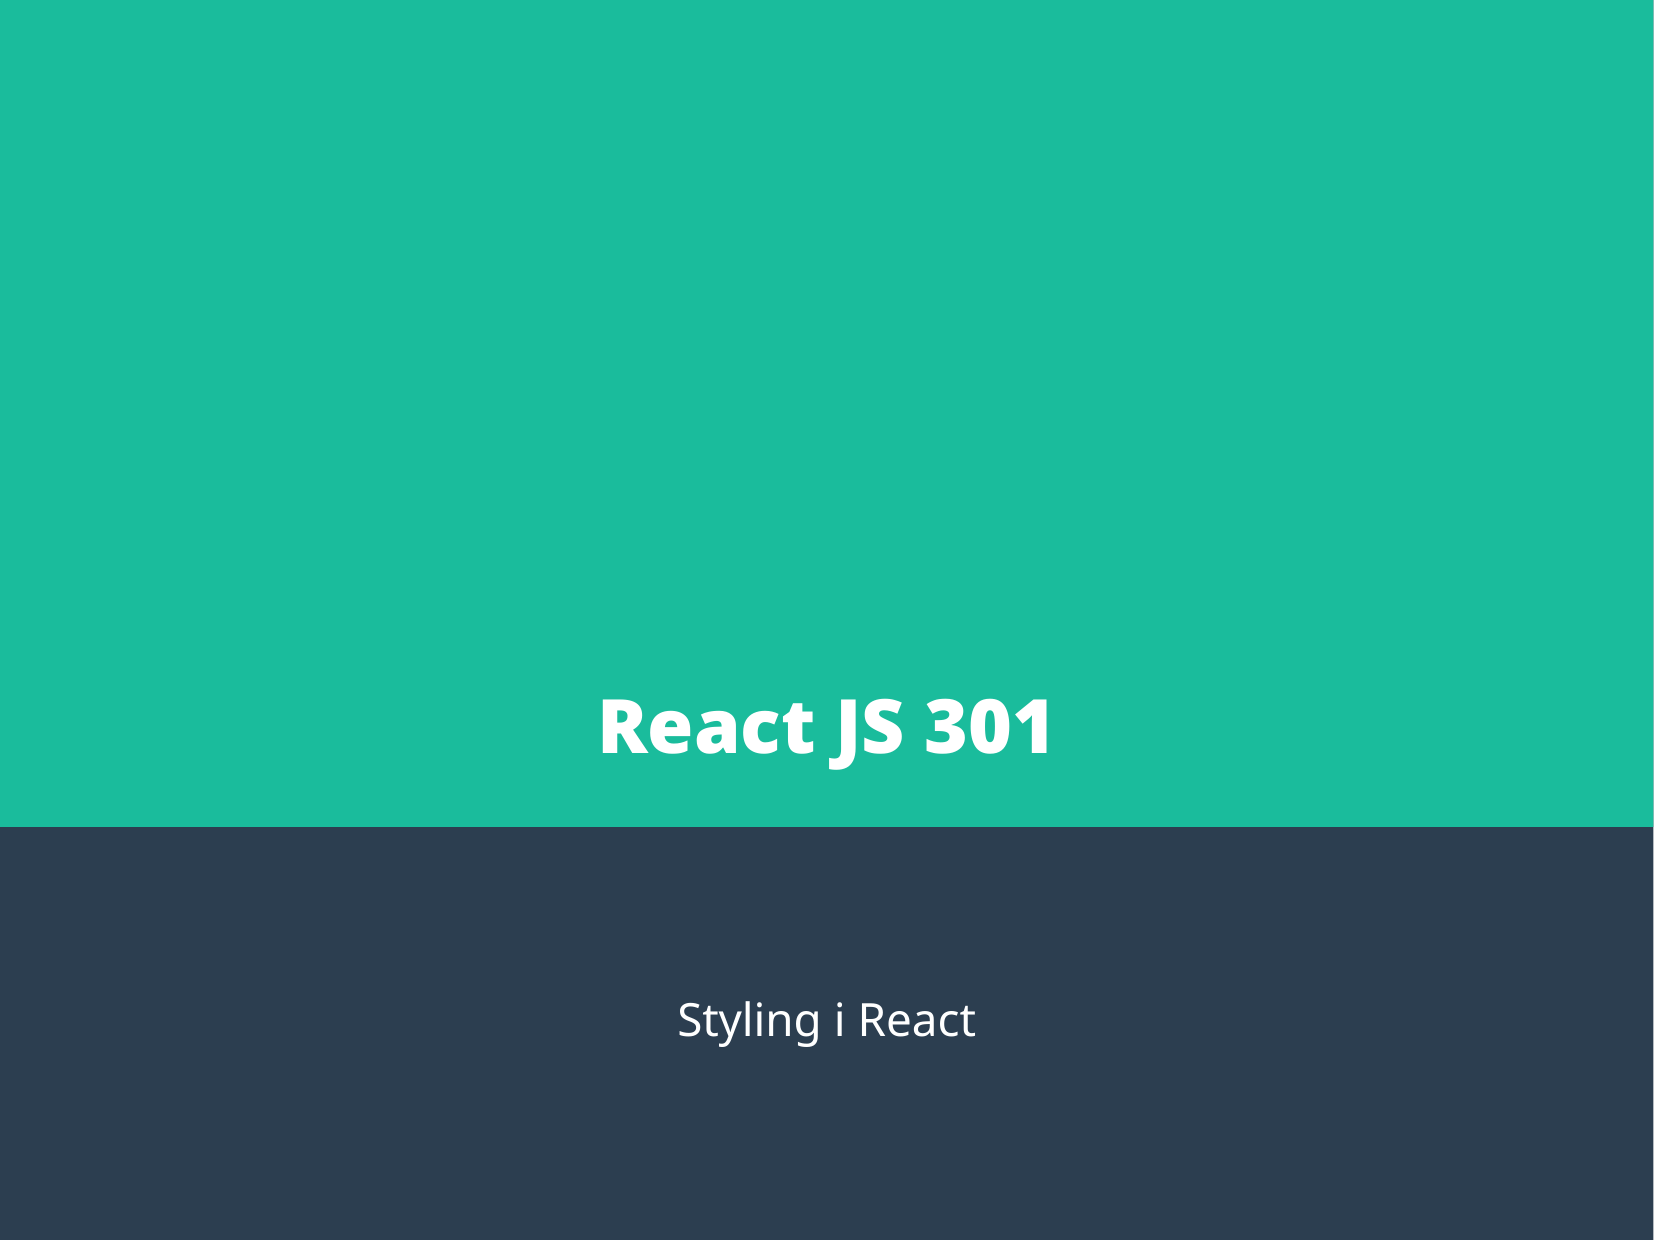

# React JS 301
Styling i React